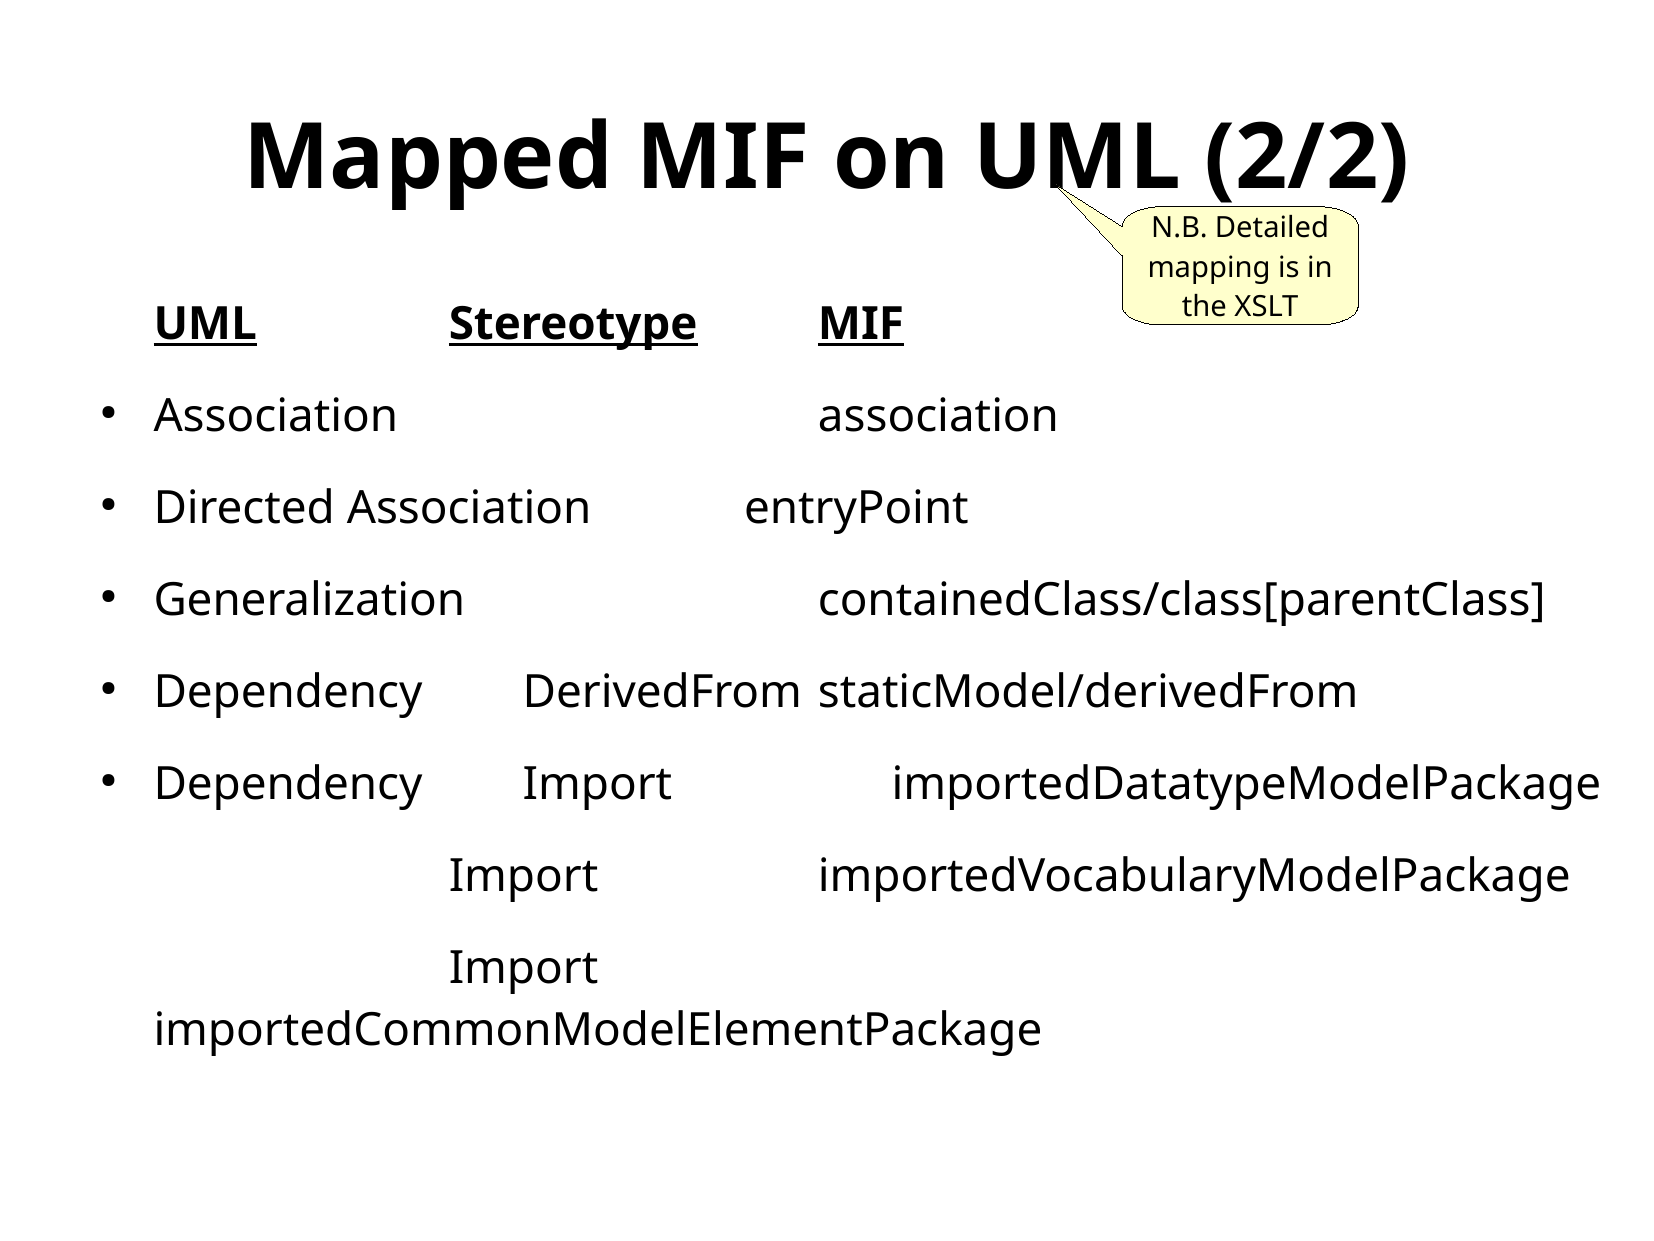

# Mapped MIF on UML (2/2)
N.B. Detailed mapping is in the XSLT
UML			Stereotype		MIF
Association						association
Directed Association			entryPoint
Generalization					containedClass/class[parentClass]
Dependency		DerivedFrom	staticModel/derivedFrom
Dependency		Import			importedDatatypeModelPackage
 				Import			importedVocabularyModelPackage
 				Import			importedCommonModelElementPackage